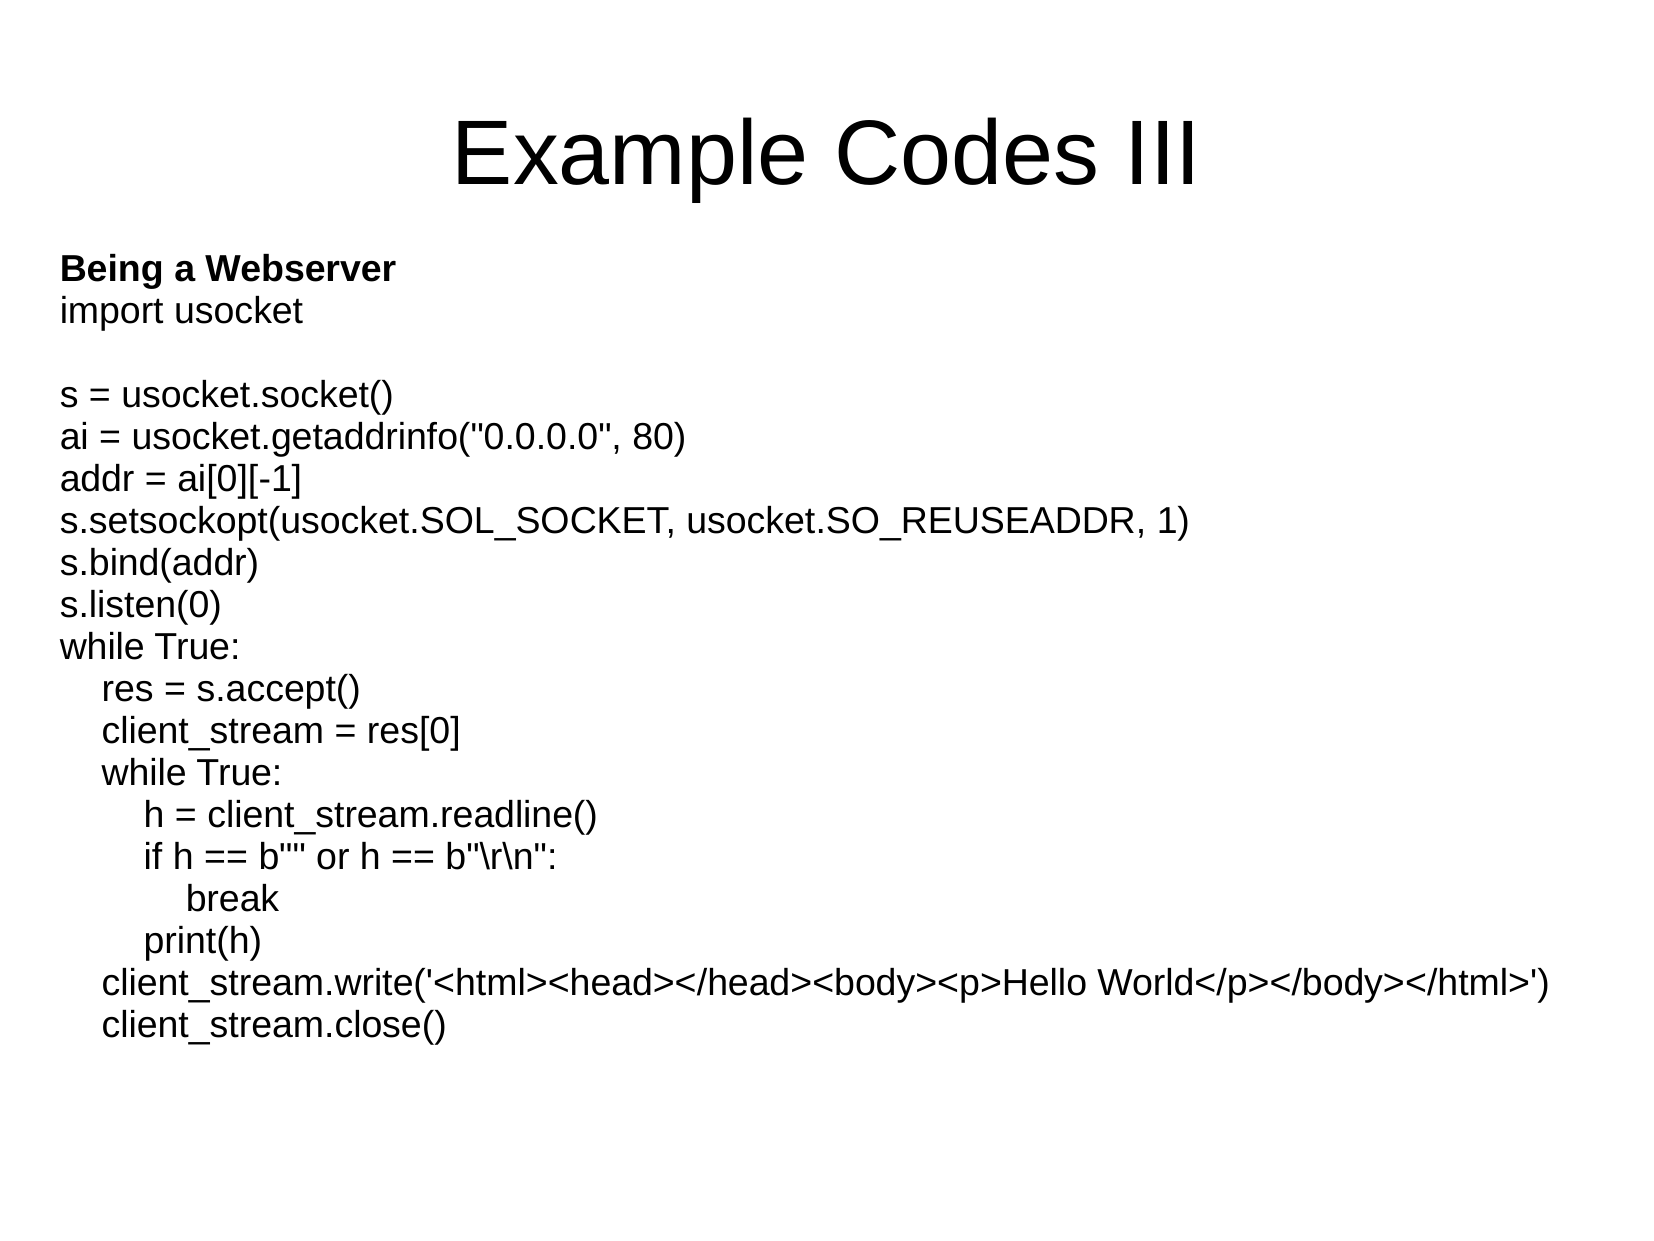

# Example Codes III
Being a Webserver
import usocket
s = usocket.socket()
ai = usocket.getaddrinfo("0.0.0.0", 80)
addr = ai[0][-1]
s.setsockopt(usocket.SOL_SOCKET, usocket.SO_REUSEADDR, 1)
s.bind(addr)
s.listen(0)
while True:
 res = s.accept()
 client_stream = res[0]
 while True:
 h = client_stream.readline()
 if h == b"" or h == b"\r\n":
 break
 print(h)
 client_stream.write('<html><head></head><body><p>Hello World</p></body></html>')
 client_stream.close()